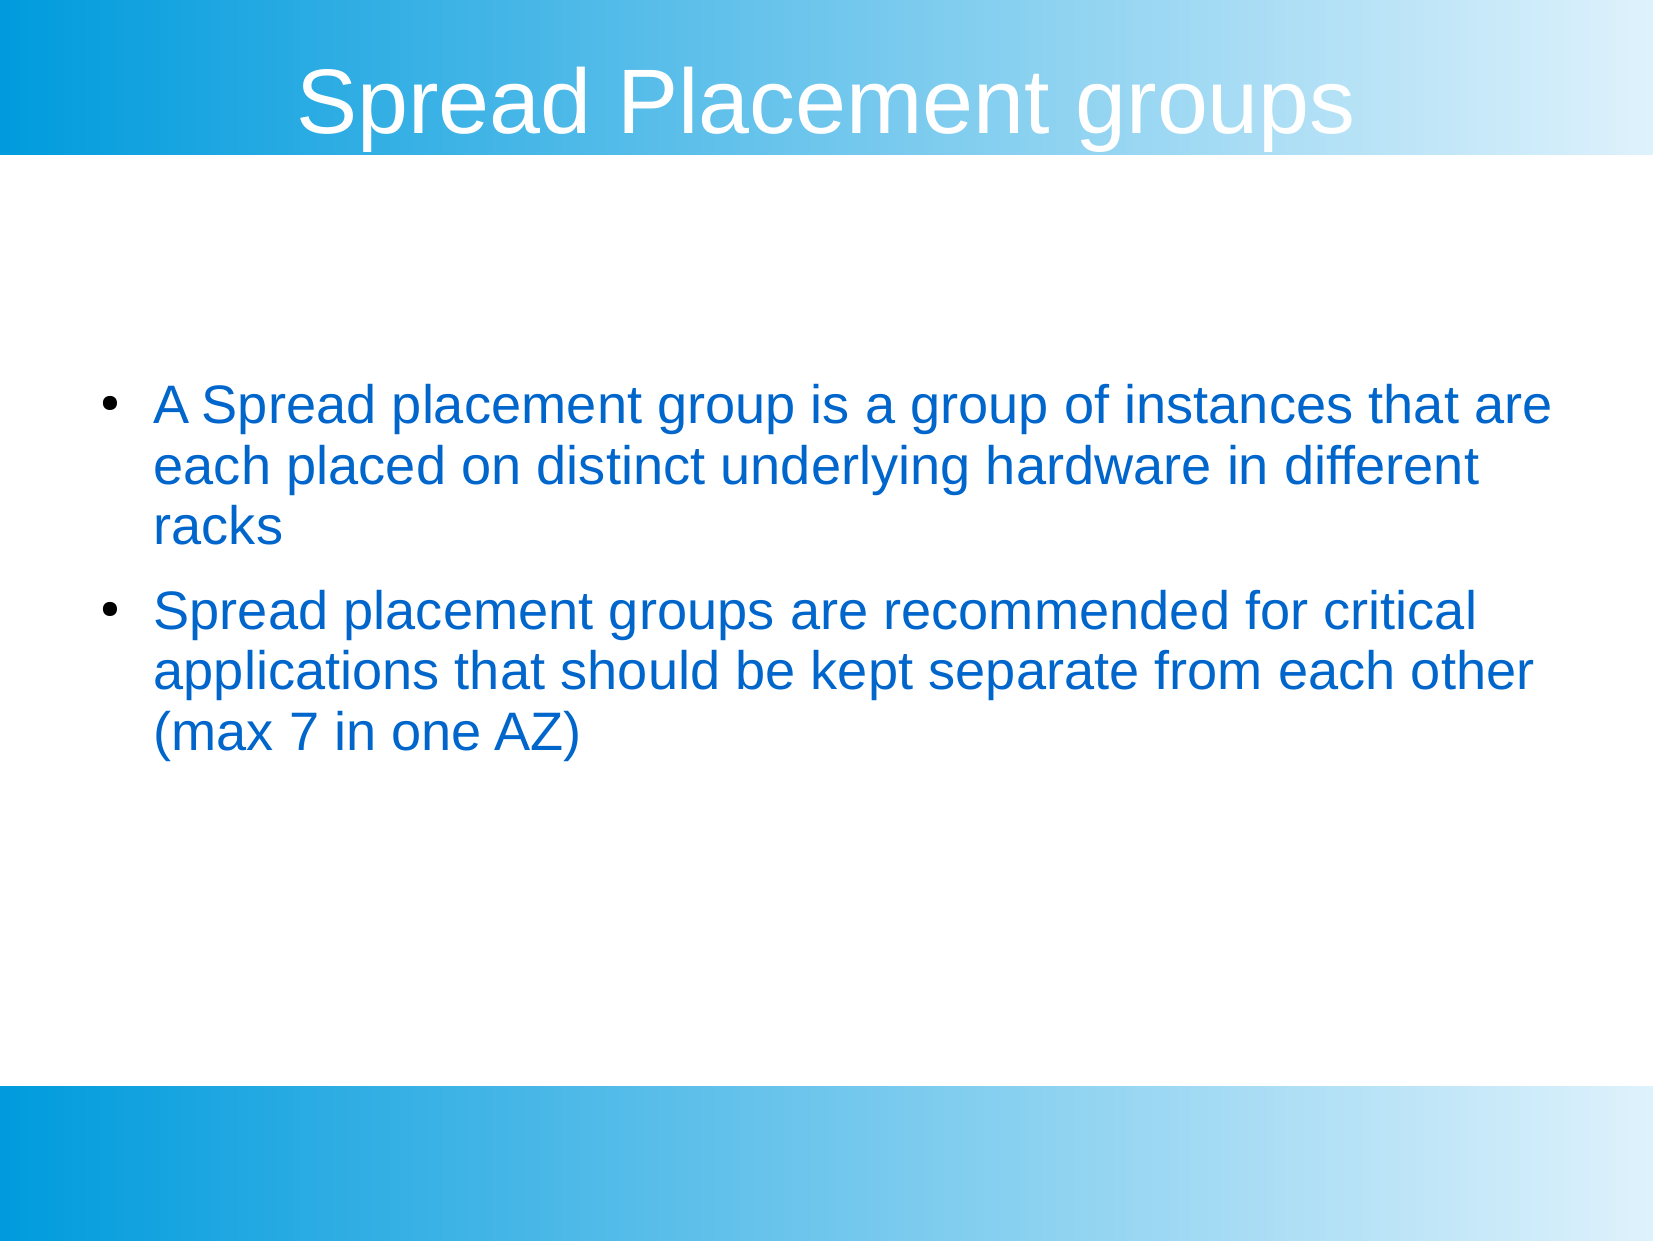

# Spread Placement groups
A Spread placement group is a group of instances that are each placed on distinct underlying hardware in different racks
Spread placement groups are recommended for critical applications that should be kept separate from each other (max 7 in one AZ)